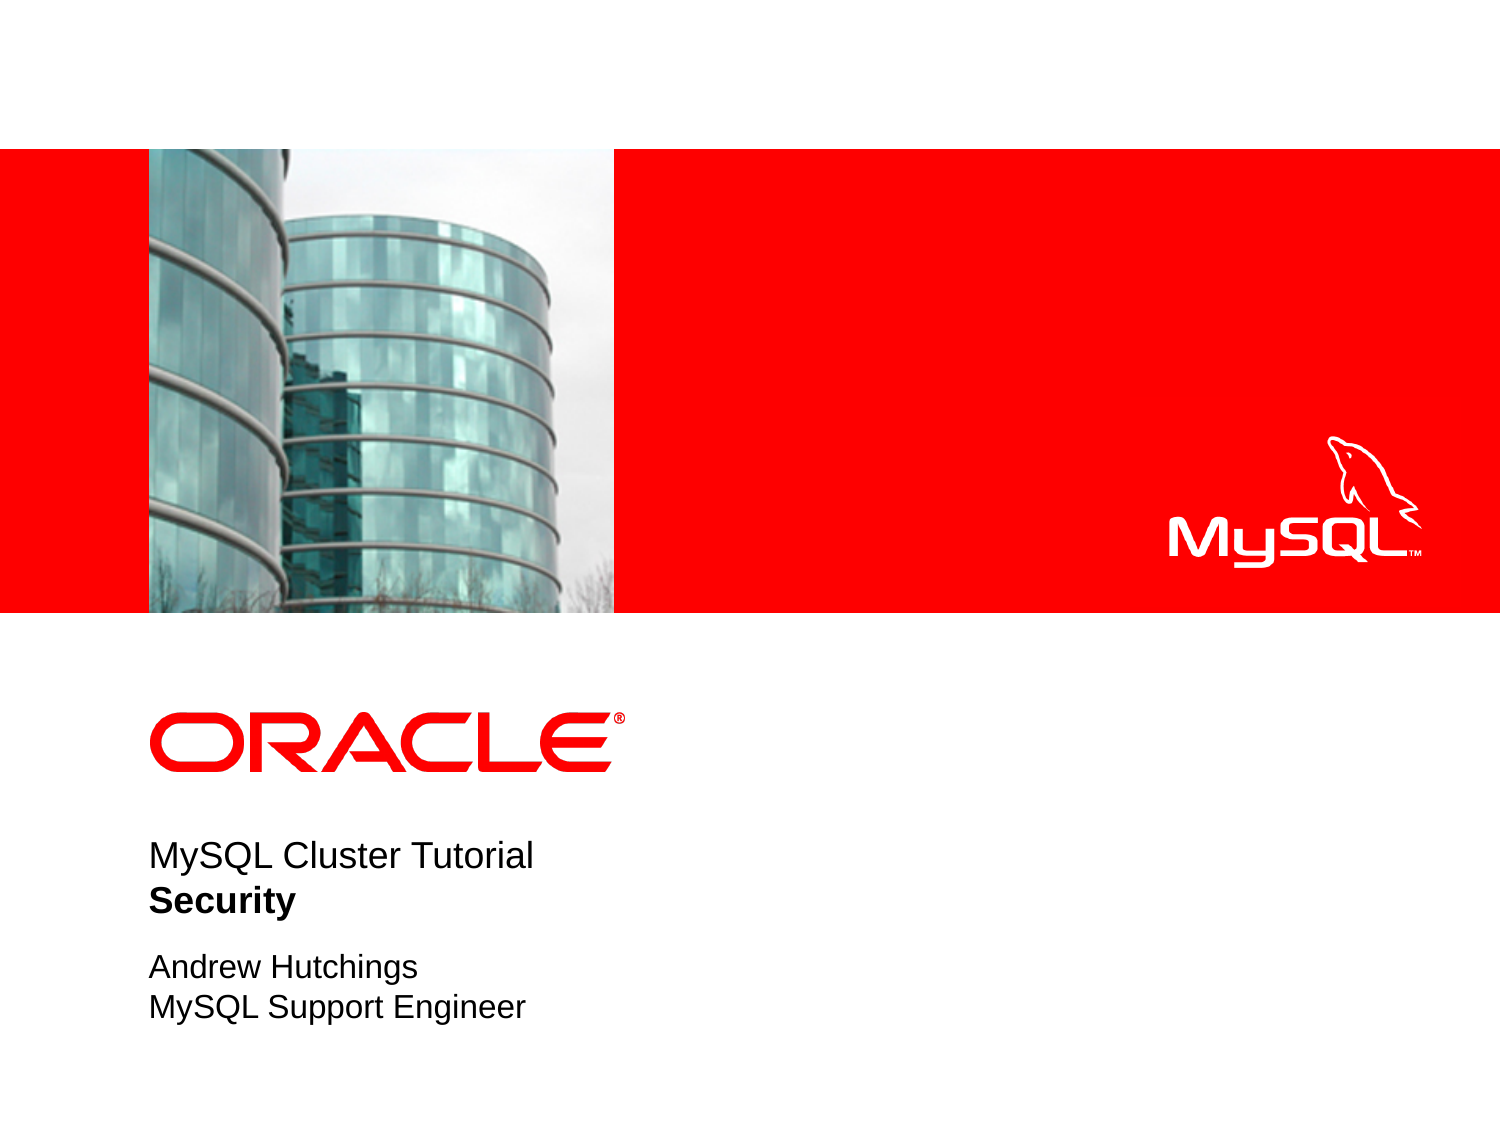

# MySQL Cluster Tutorial Security
Andrew Hutchings
MySQL Support Engineer